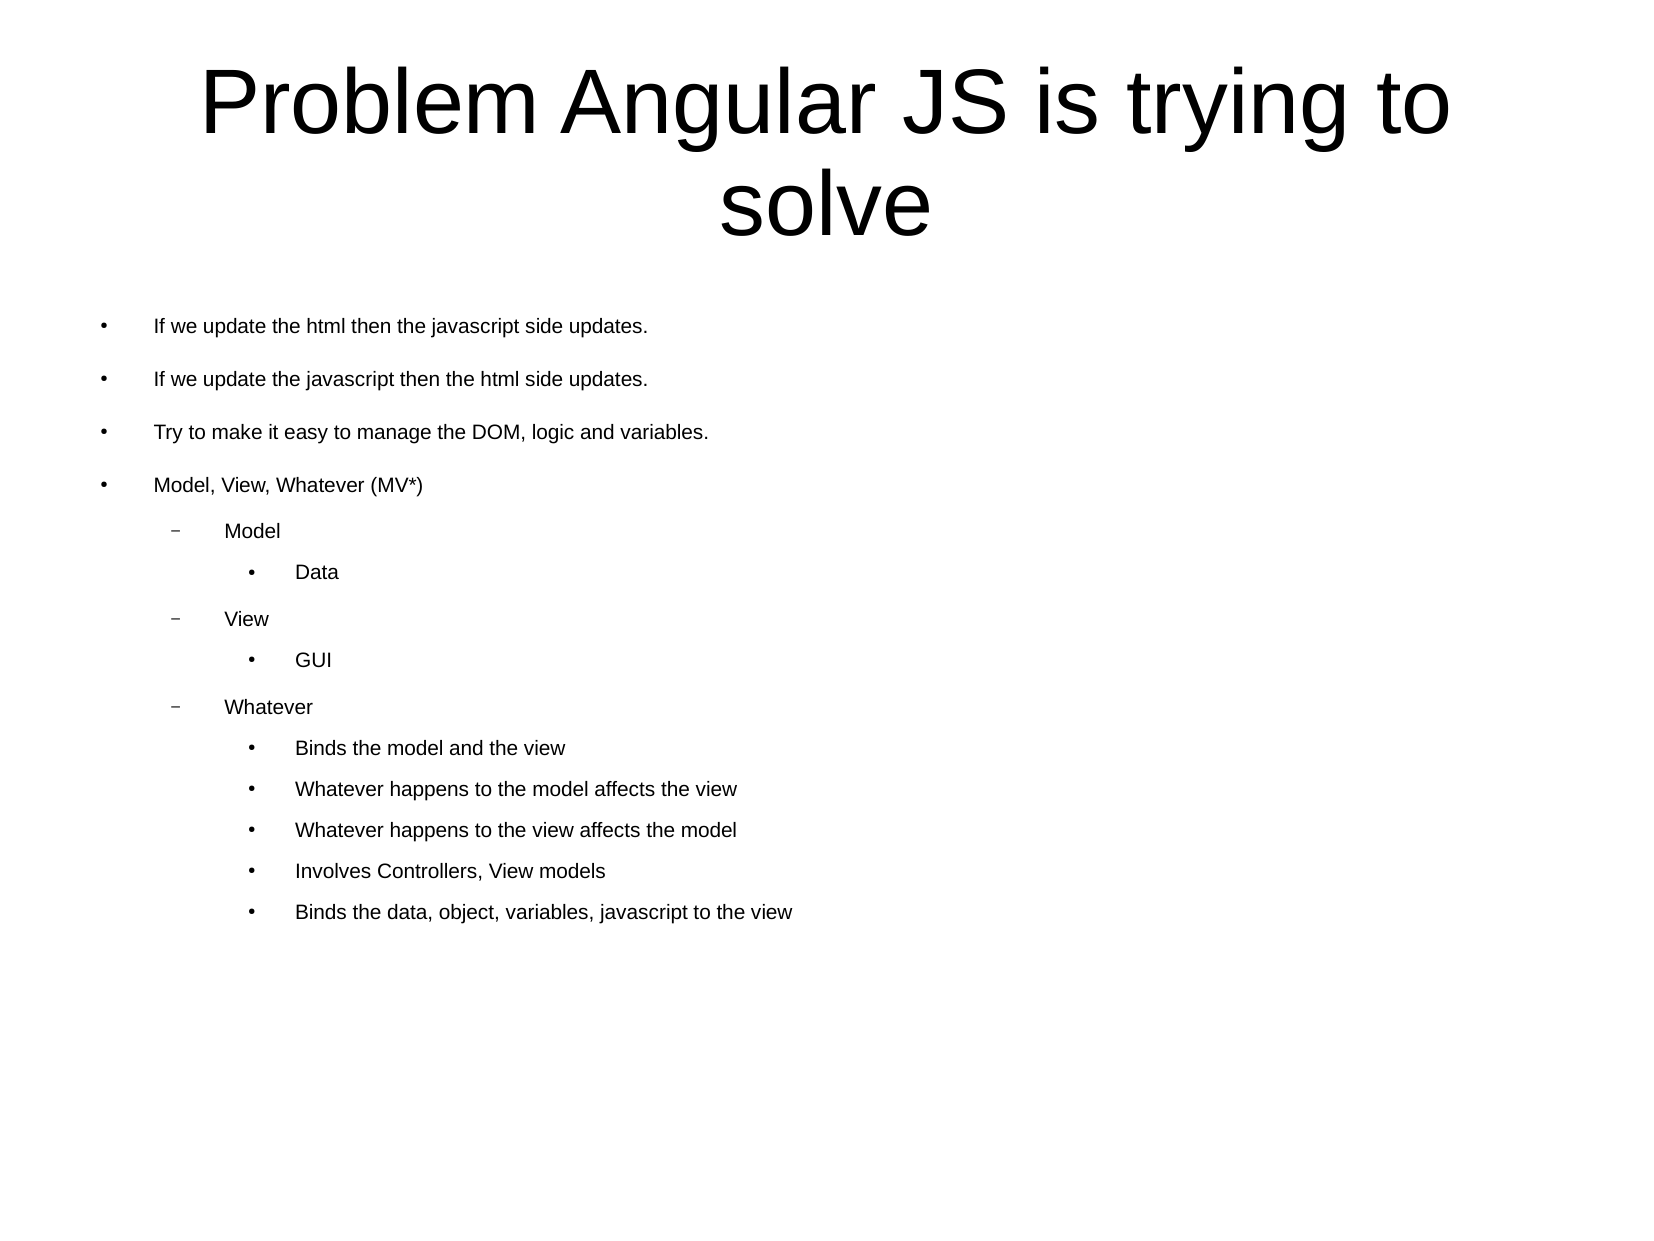

# Problem Angular JS is trying to solve
If we update the html then the javascript side updates.
If we update the javascript then the html side updates.
Try to make it easy to manage the DOM, logic and variables.
Model, View, Whatever (MV*)
Model
Data
View
GUI
Whatever
Binds the model and the view
Whatever happens to the model affects the view
Whatever happens to the view affects the model
Involves Controllers, View models
Binds the data, object, variables, javascript to the view